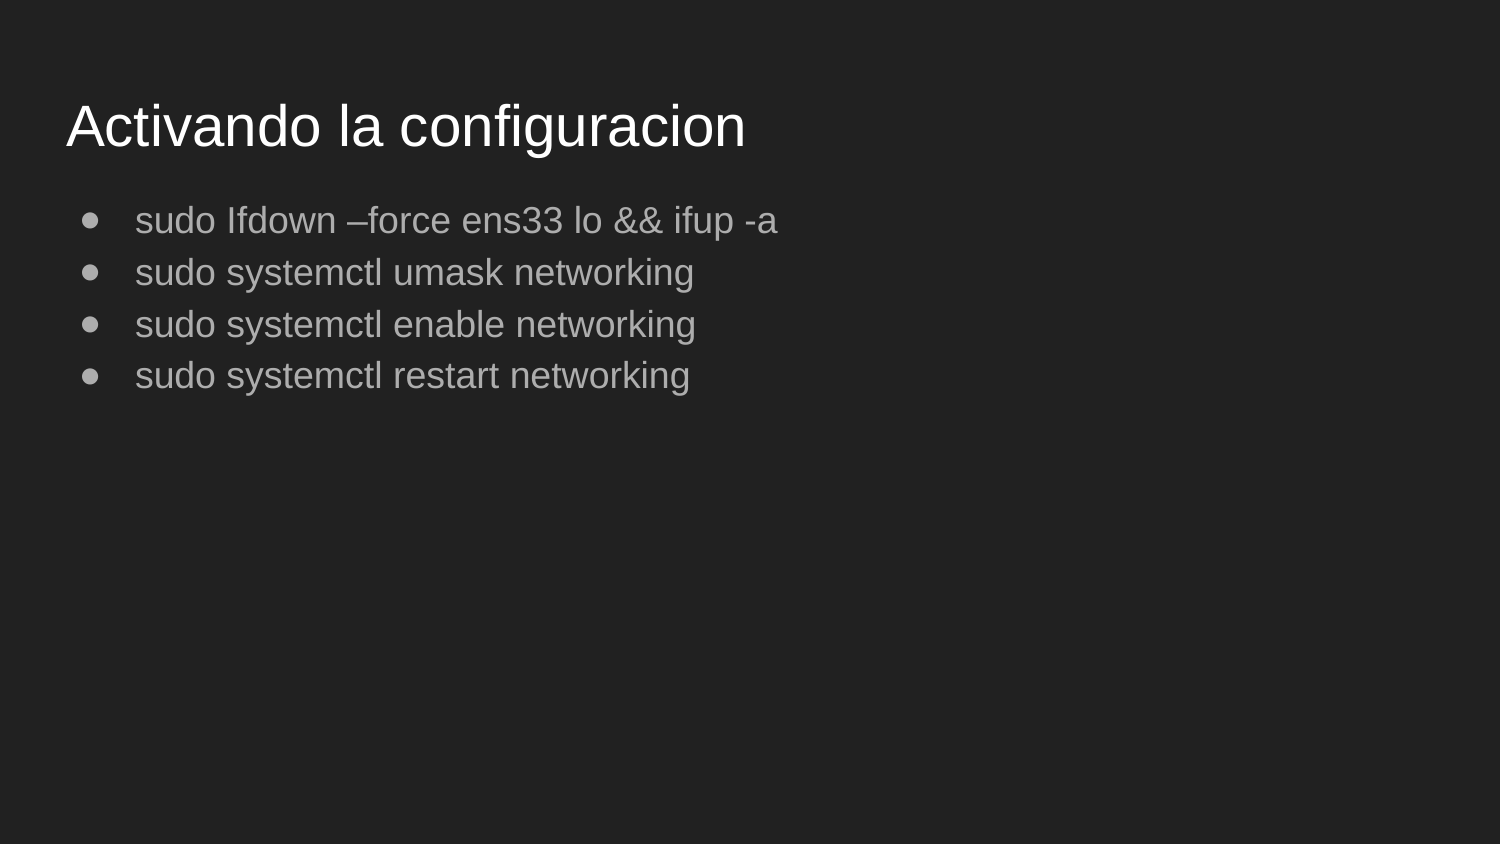

# Activando la configuracion
sudo Ifdown –force ens33 lo && ifup -a
sudo systemctl umask networking
sudo systemctl enable networking
sudo systemctl restart networking